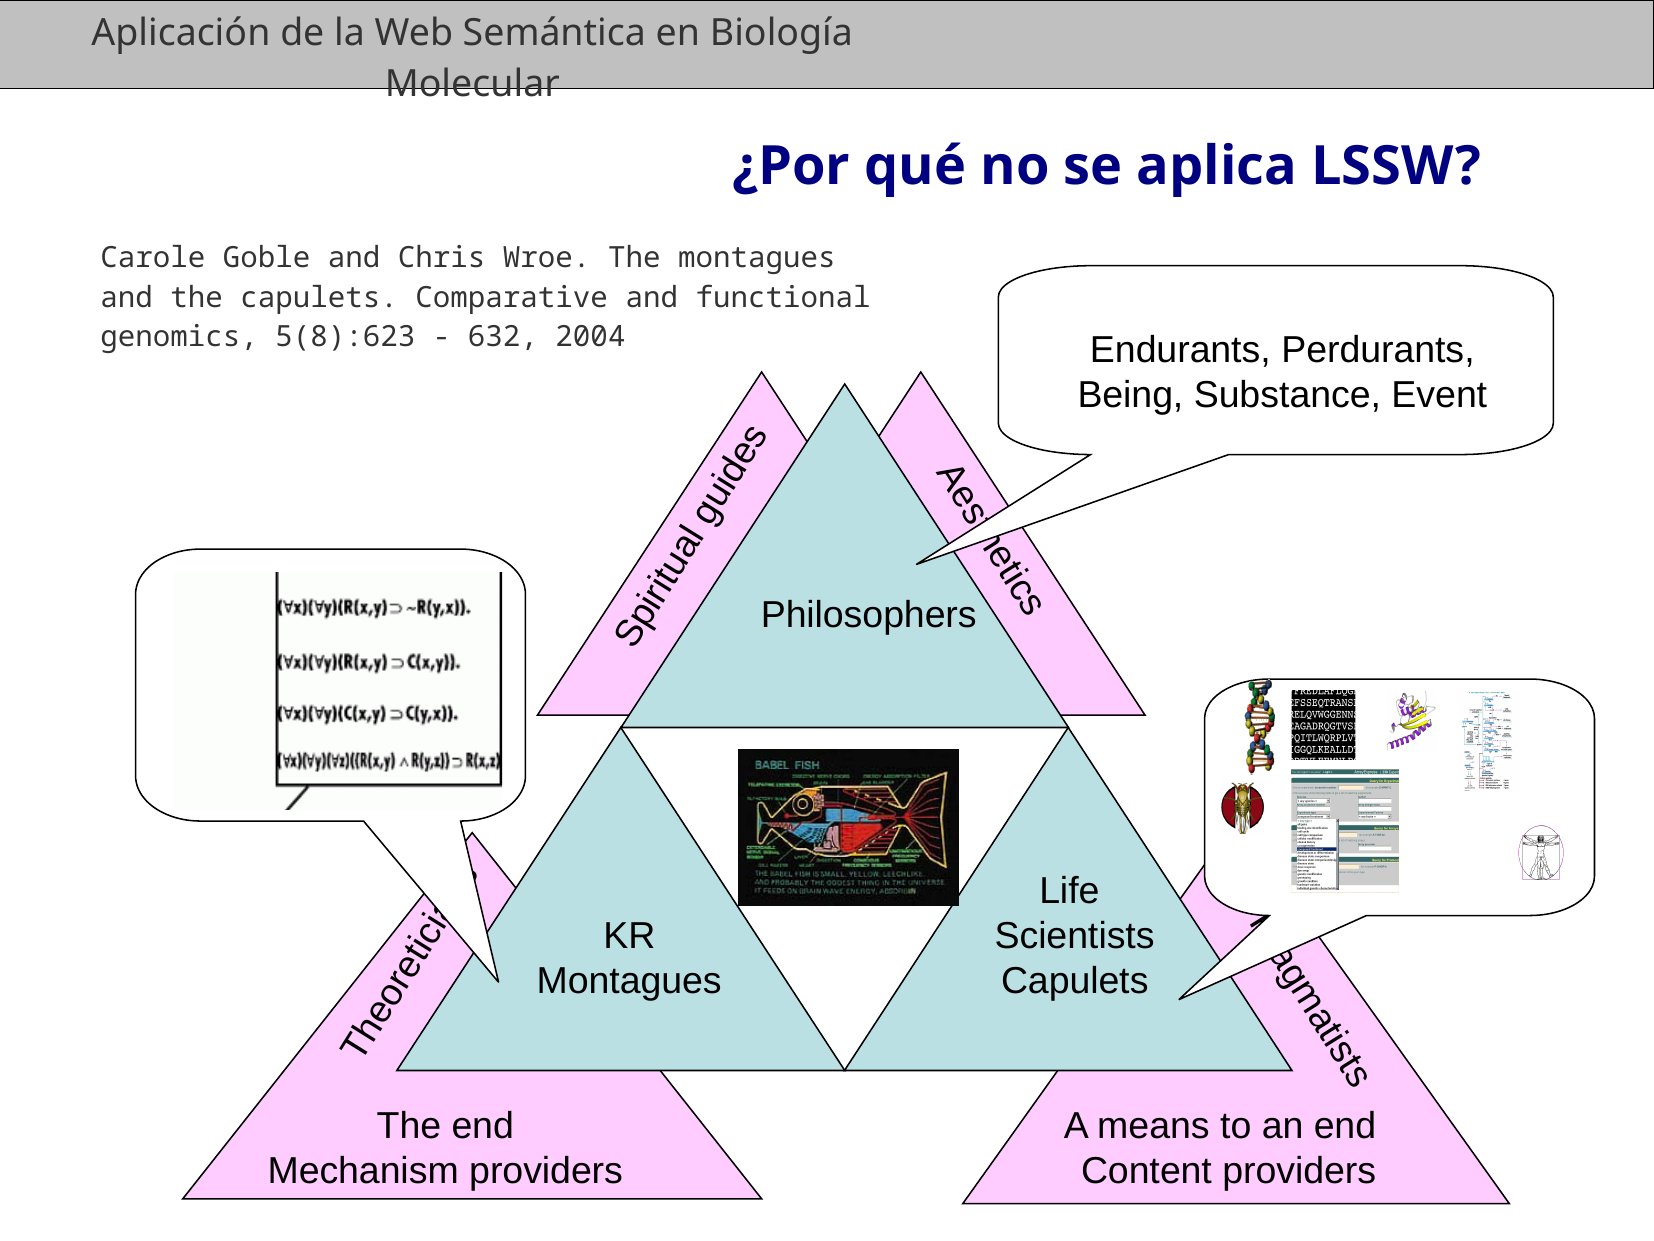

Aplicación de la Web Semántica en Biología Molecular
¿Por qué no se aplica LSSW?
Carole Goble and Chris Wroe. The montagues and the capulets. Comparative and functional genomics, 5(8):623 - 632, 2004
Endurants, Perdurants,
Being, Substance, Event
#
Philosophers
Spiritual guides
Aesthetics
KR
Montagues
Life
Scientists
Capulets
Theoreticians
Pragmatists
The end
Mechanism providers
A means to an end
Content providers